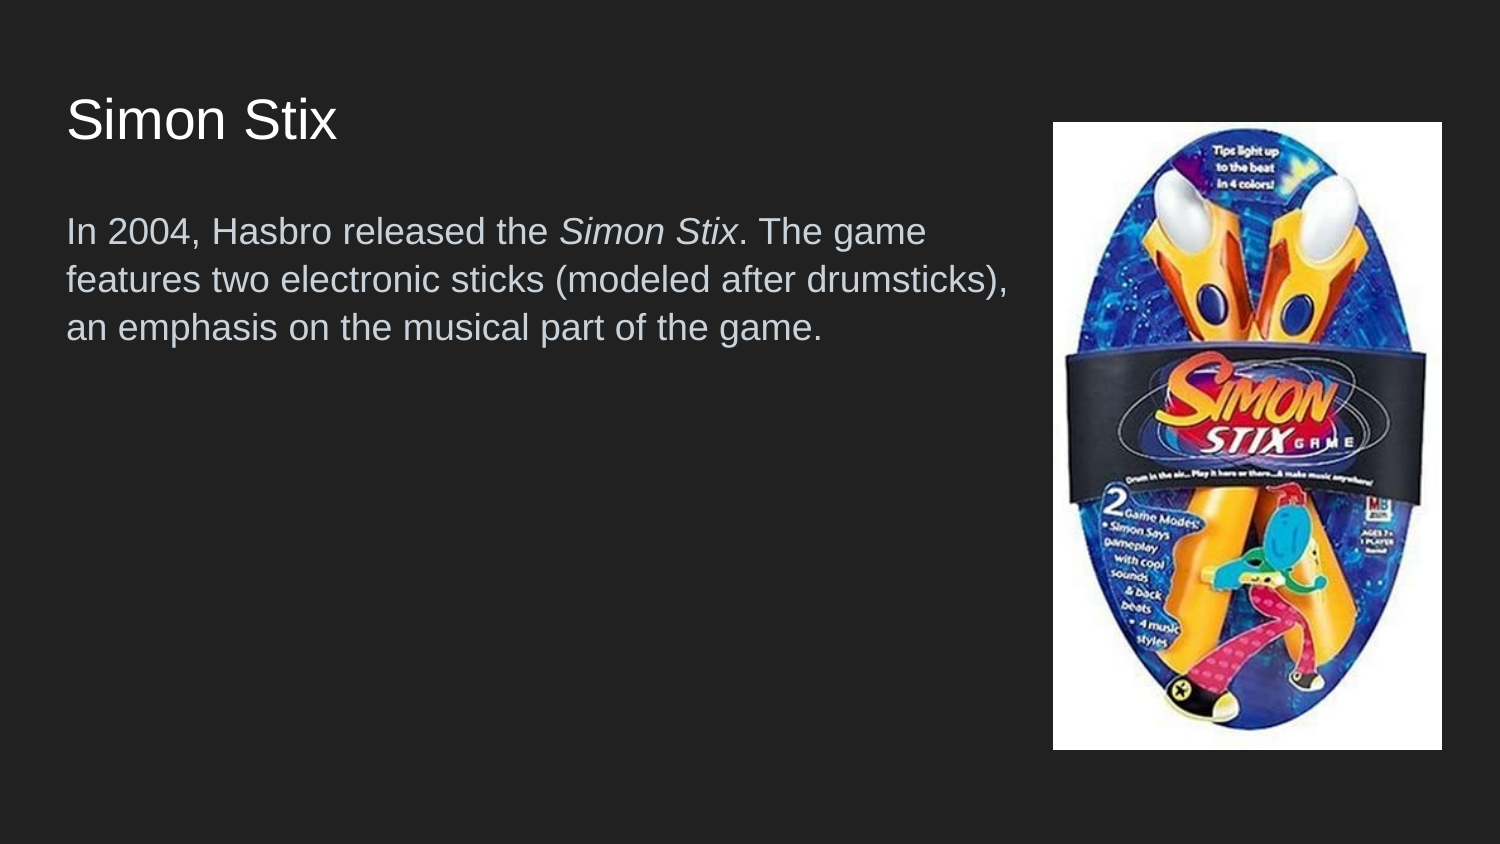

# Simon Stix
In 2004, Hasbro released the Simon Stix. The game features two electronic sticks (modeled after drumsticks), an emphasis on the musical part of the game.